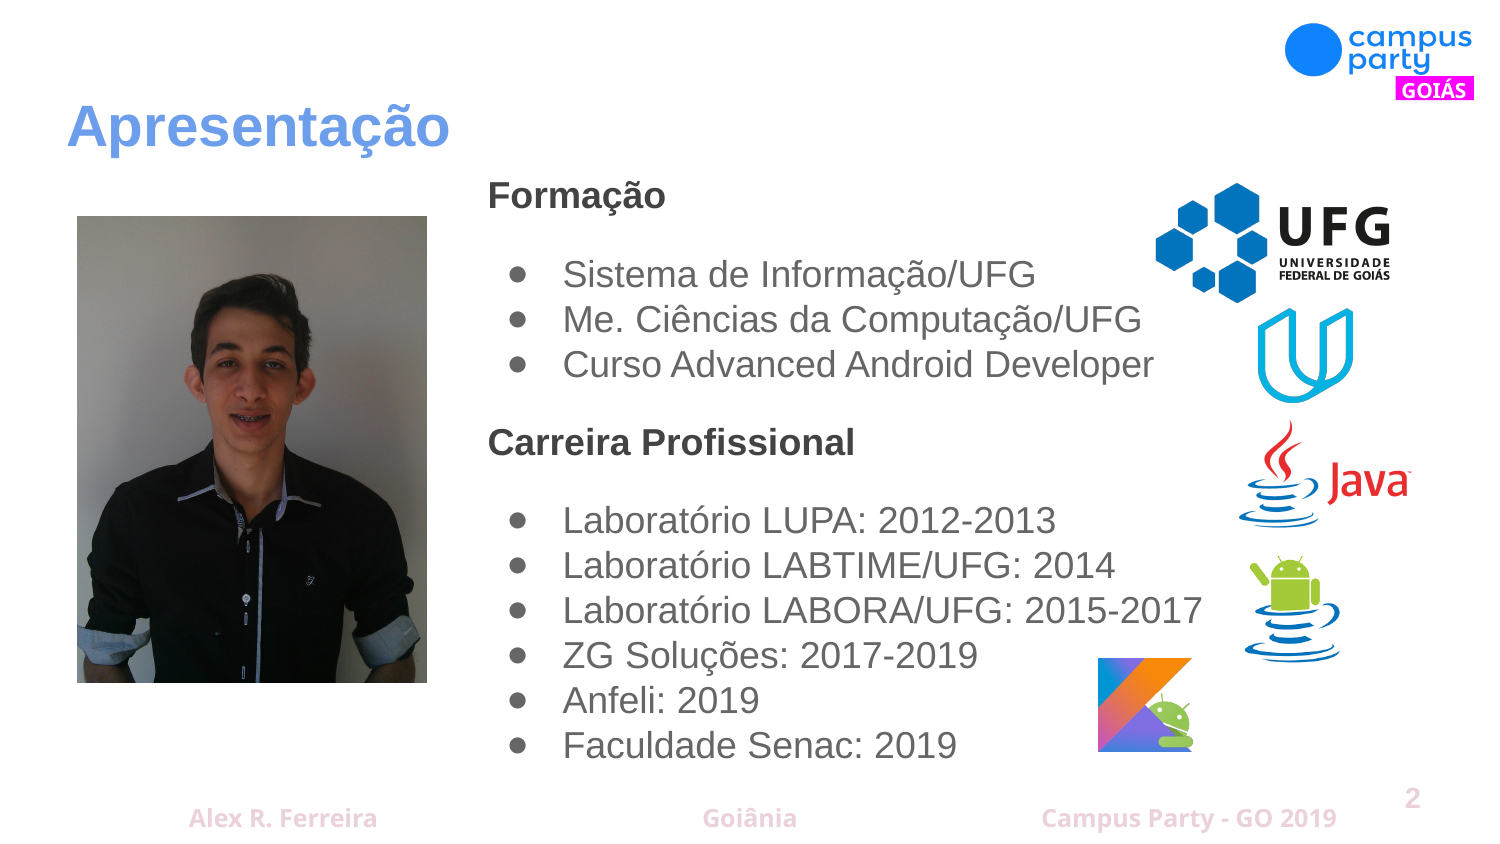

# Apresentação
Formação
Sistema de Informação/UFG
Me. Ciências da Computação/UFG
Curso Advanced Android Developer
Carreira Profissional
Laboratório LUPA: 2012-2013
Laboratório LABTIME/UFG: 2014
Laboratório LABORA/UFG: 2015-2017
ZG Soluções: 2017-2019
Anfeli: 2019
Faculdade Senac: 2019